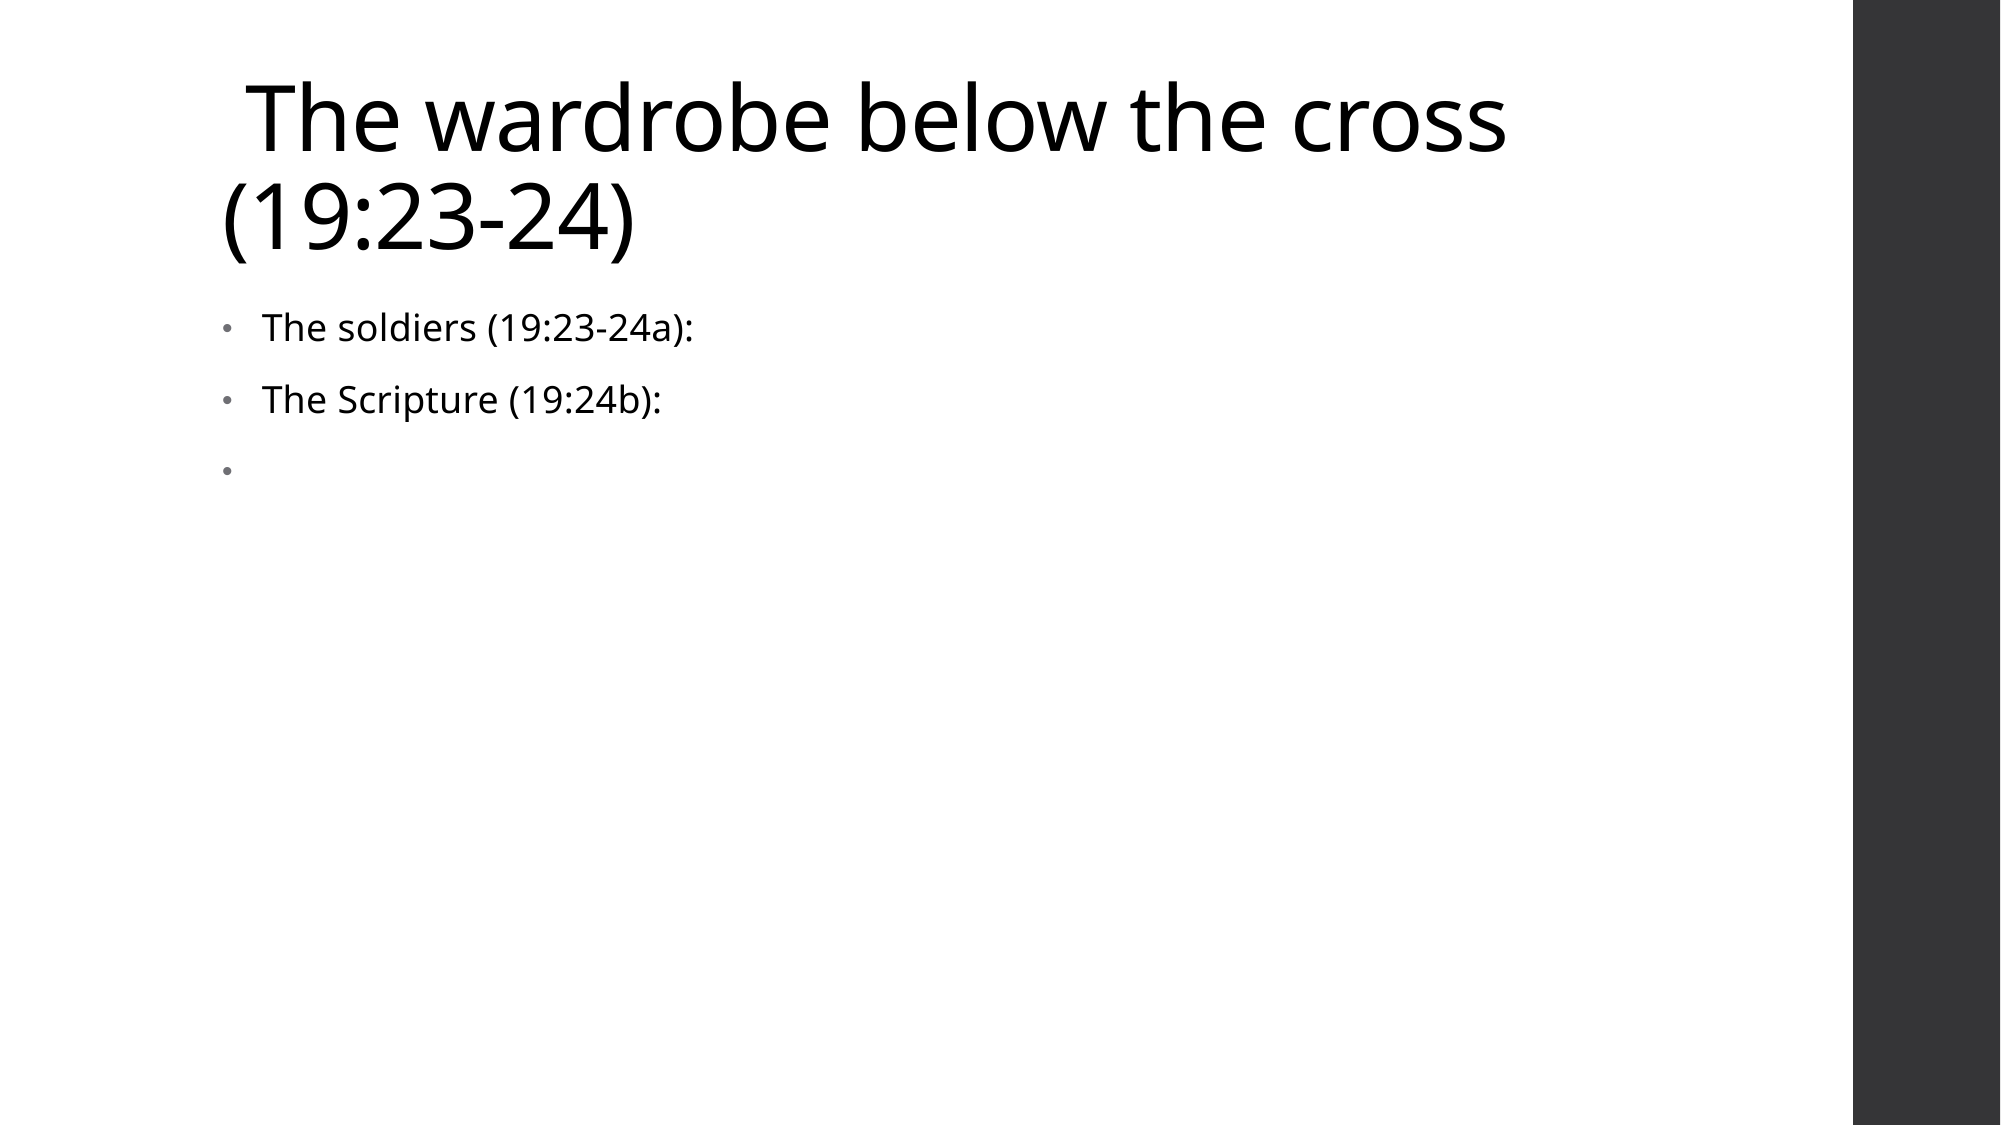

# The wardrobe below the cross (19:23-24)
 The soldiers (19:23-24a):
 The Scripture (19:24b):